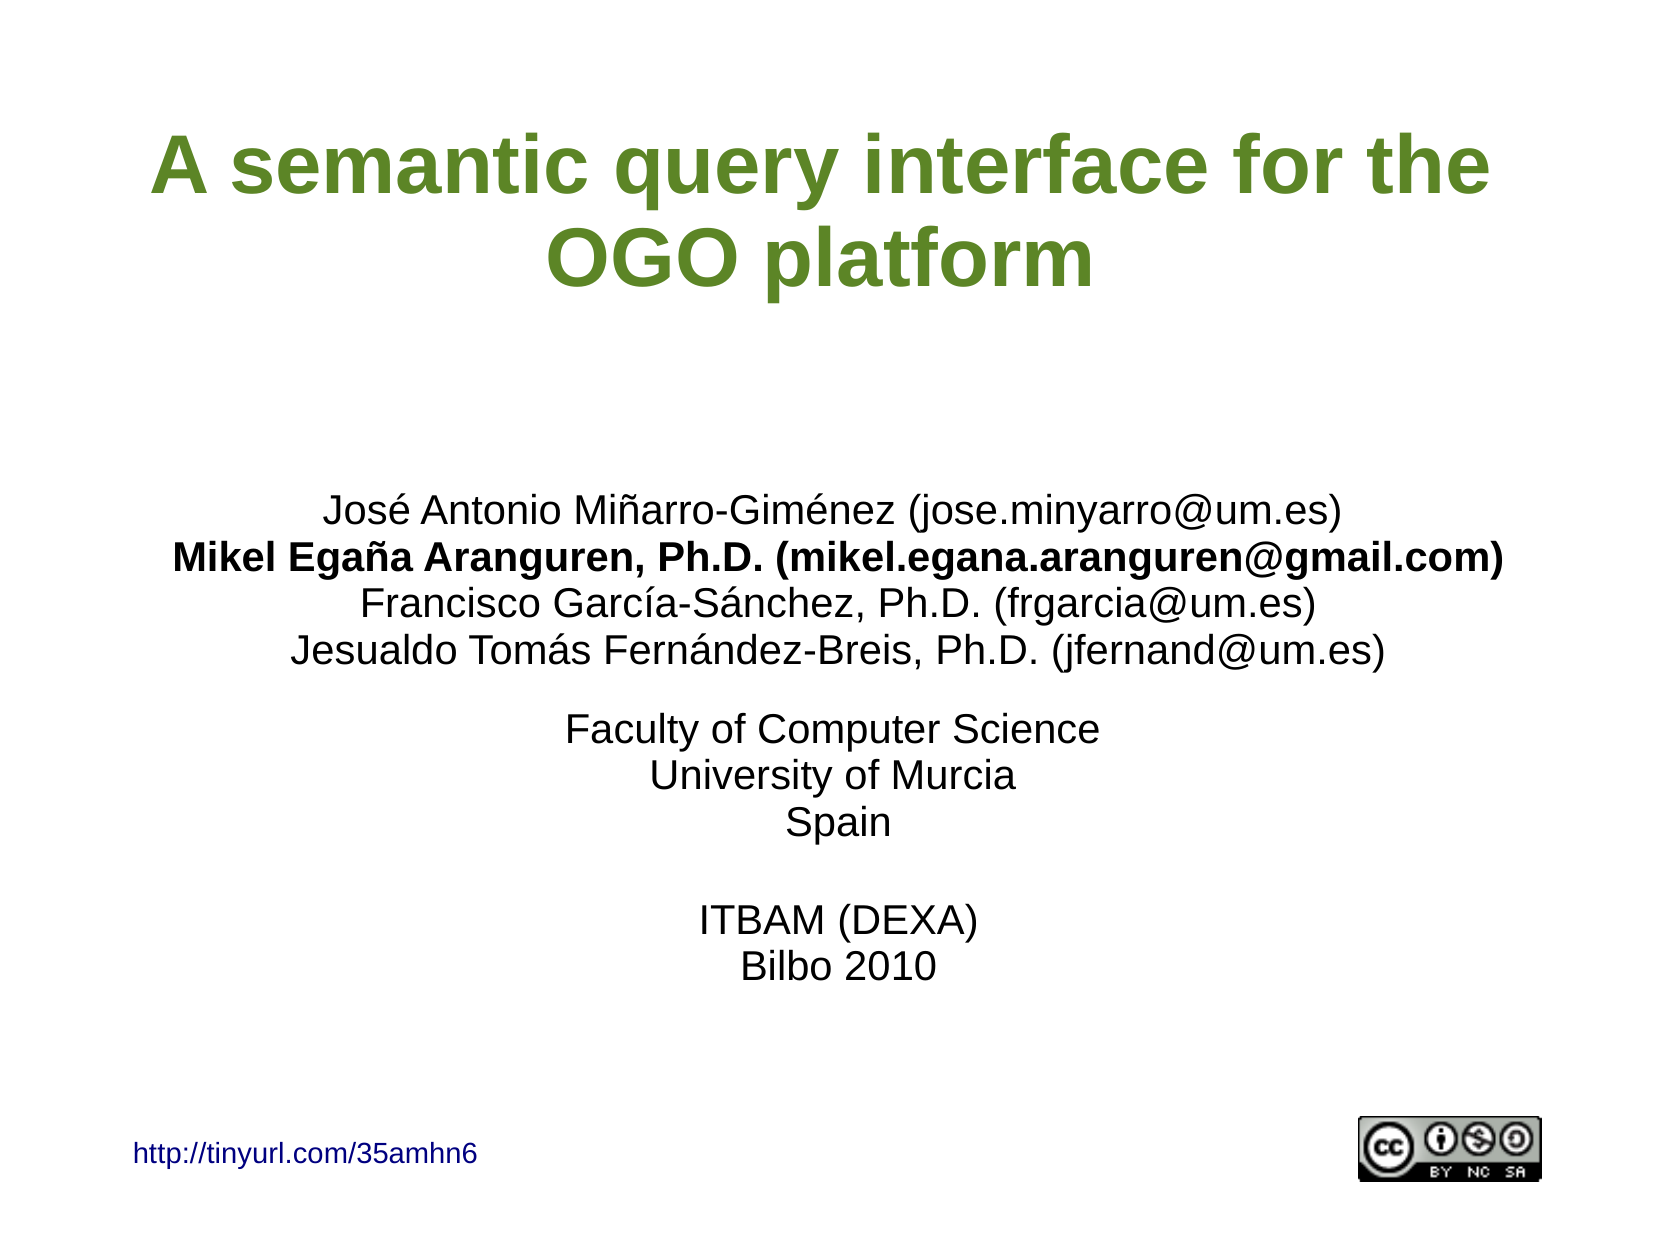

# A semantic query interface for the OGO platform
José Antonio Miñarro-Giménez (jose.minyarro@um.es)
Mikel Egaña Aranguren, Ph.D. (mikel.egana.aranguren@gmail.com)
Francisco García-Sánchez, Ph.D. (frgarcia@um.es)
Jesualdo Tomás Fernández-Breis, Ph.D. (jfernand@um.es)
Faculty of Computer Science
University of Murcia
Spain
ITBAM (DEXA)
Bilbo 2010
http://tinyurl.com/35amhn6